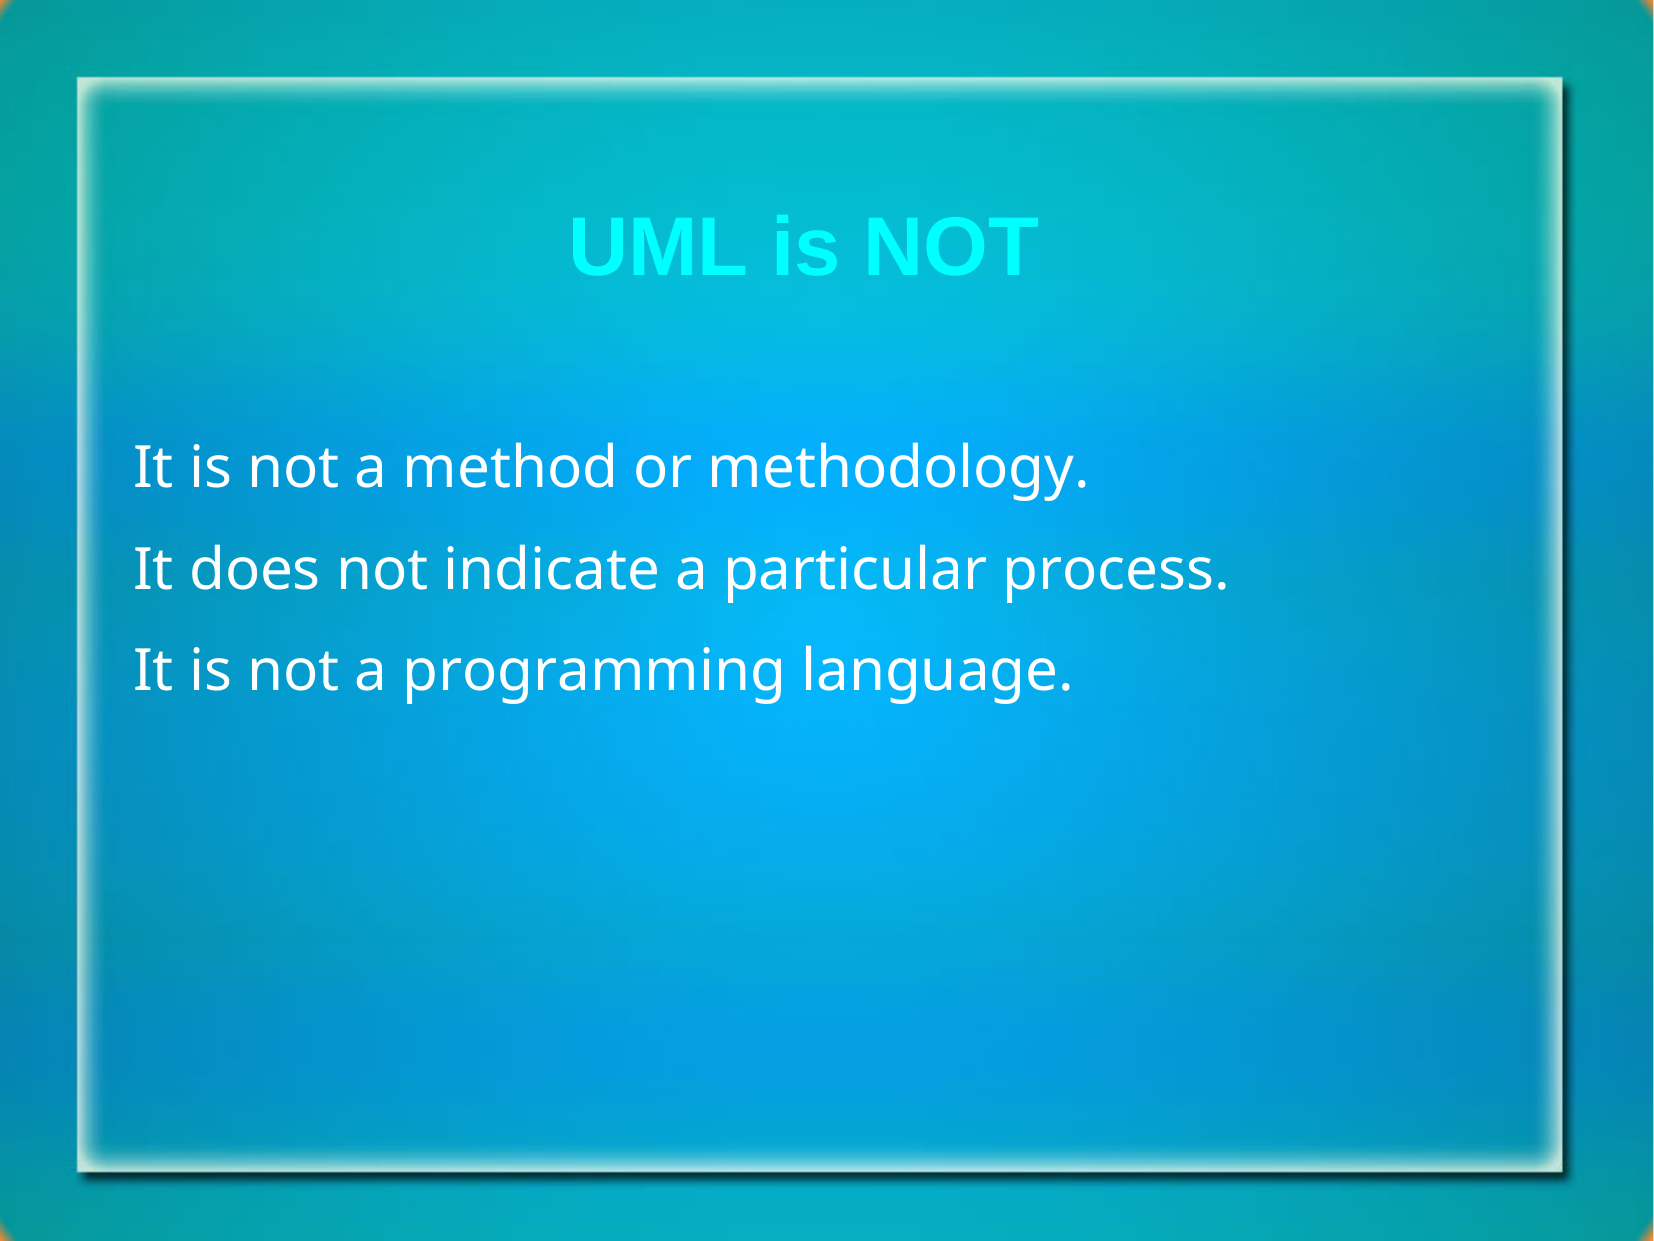

UML is NOT
# It is not a method or methodology.
It does not indicate a particular process.
It is not a programming language.